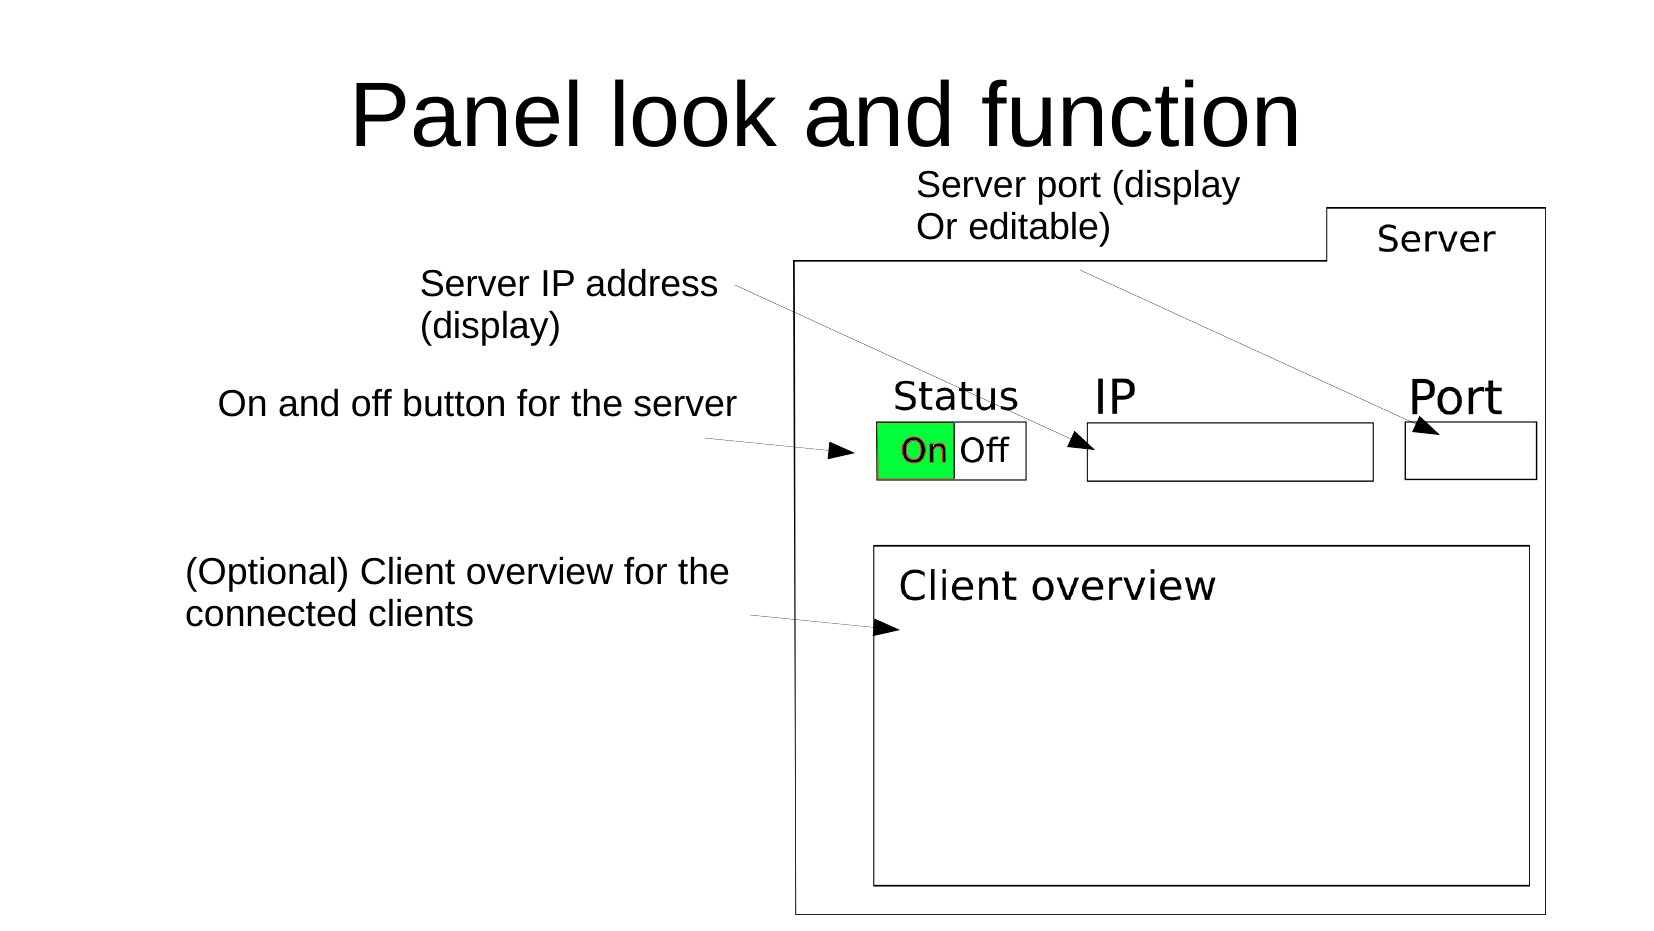

# Panel look and function
Server port (display
Or editable)
Server IP address
(display)
On and off button for the server
(Optional) Client overview for the
connected clients